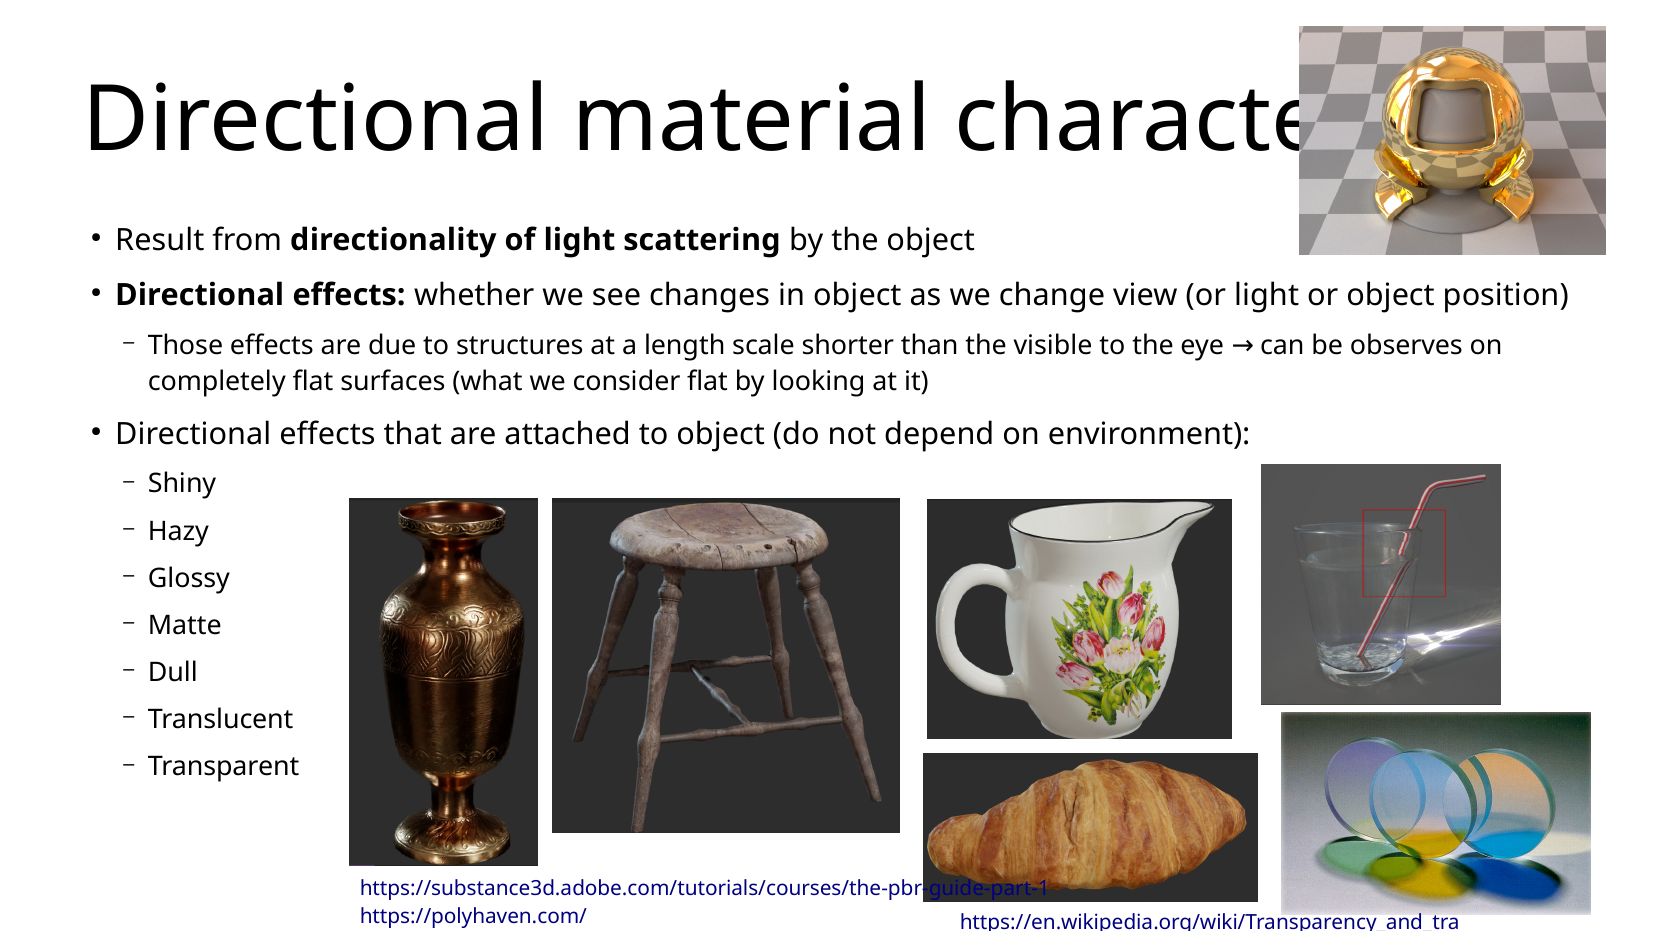

# Directional material characteristic
Result from directionality of light scattering by the object
Directional effects: whether we see changes in object as we change view (or light or object position)
Those effects are due to structures at a length scale shorter than the visible to the eye → can be observes on completely flat surfaces (what we consider flat by looking at it)
Directional effects that are attached to object (do not depend on environment):
Shiny
Hazy
Glossy
Matte
Dull
Translucent
Transparent
https://substance3d.adobe.com/tutorials/courses/the-pbr-guide-part-1
https://polyhaven.com/
https://en.wikipedia.org/wiki/Transparency_and_translucency